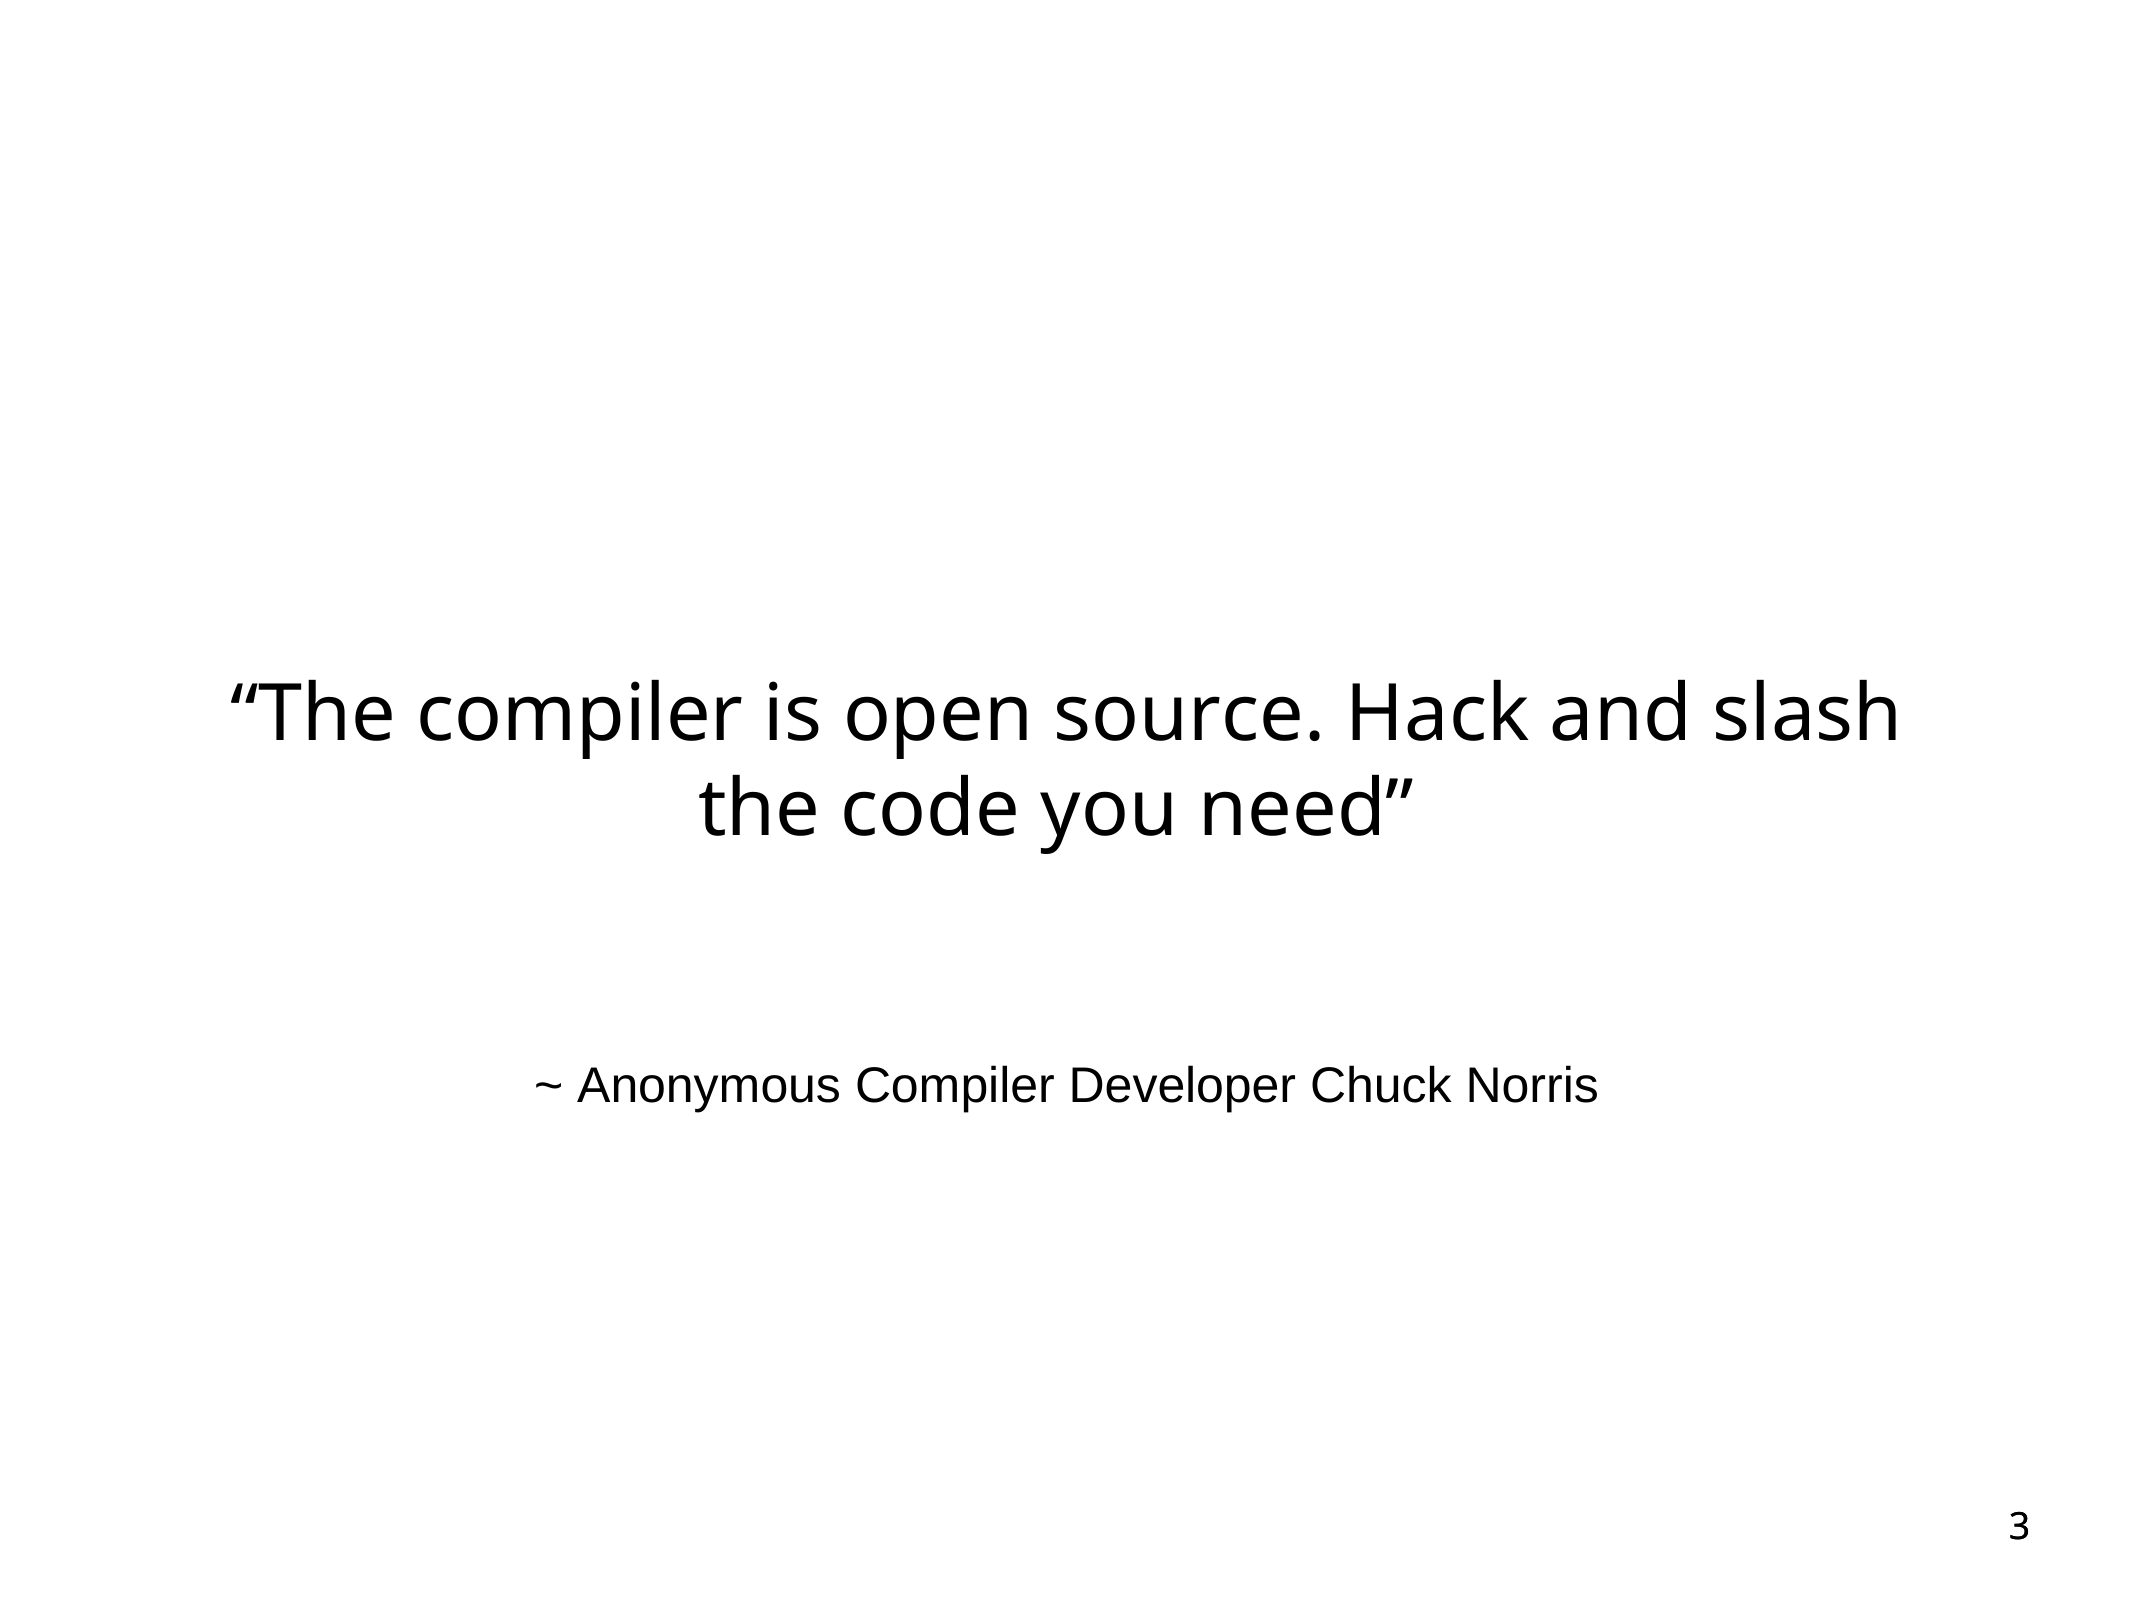

“The compiler is open source. Hack and slash the code you need”
~ Anonymous Compiler Developer Chuck Norris
3